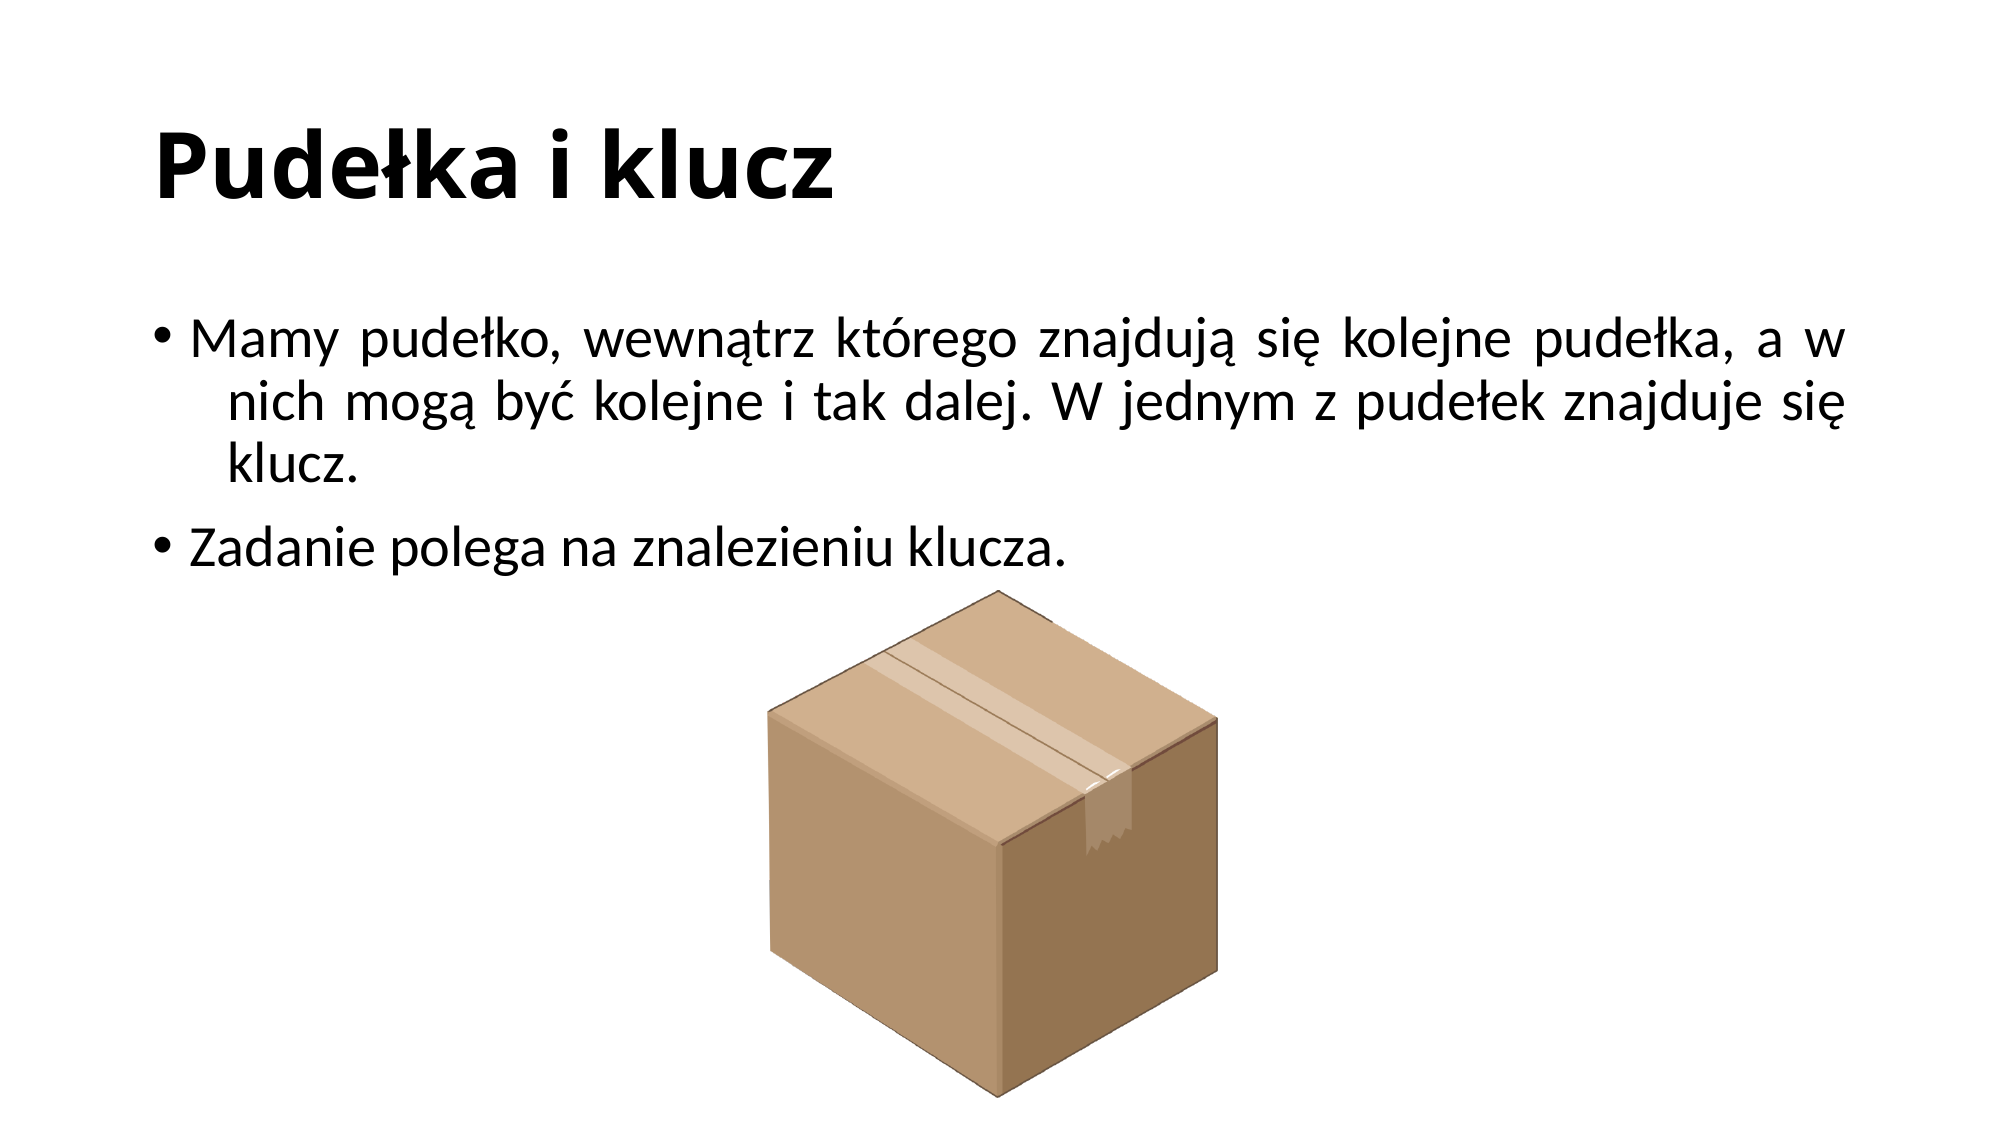

# Pudełka i klucz
Mamy pudełko, wewnątrz którego znajdują się kolejne pudełka, a w nich mogą być kolejne i tak dalej. W jednym z pudełek znajduje się klucz.
Zadanie polega na znalezieniu klucza.